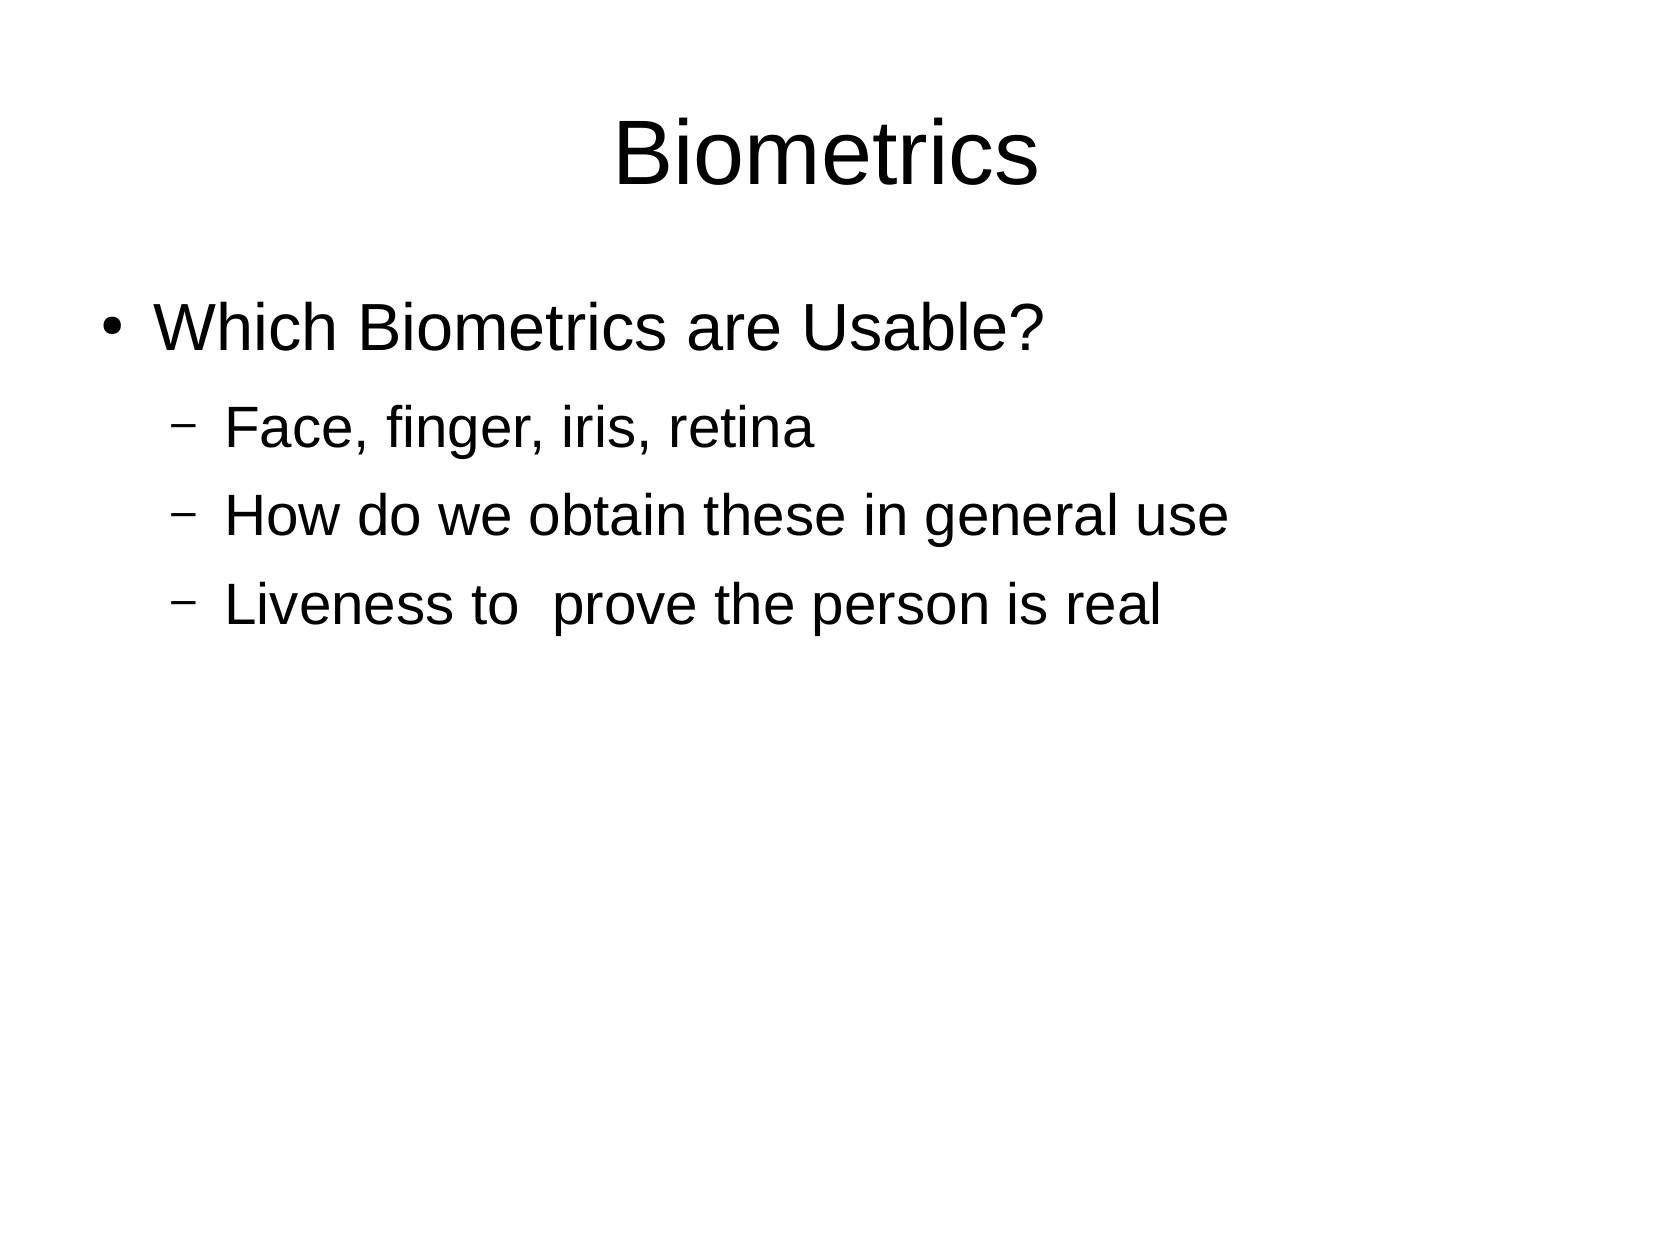

# Biometrics
Which Biometrics are Usable?
Face, finger, iris, retina
How do we obtain these in general use
Liveness to prove the person is real